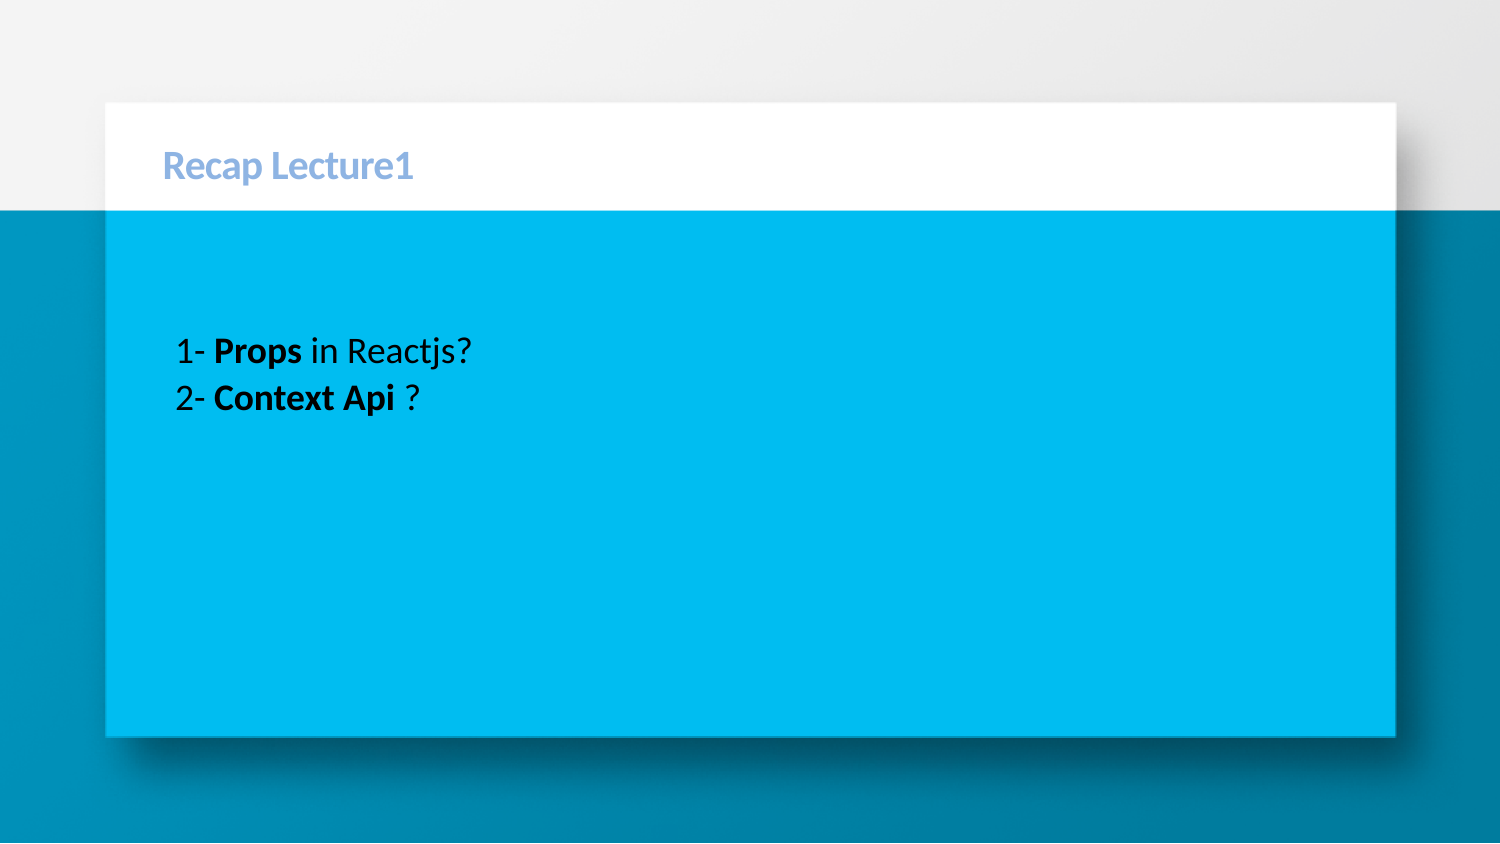

# Recap Lecture1
1- Props in Reactjs?
2- Context Api ?
Naveed Rana
2